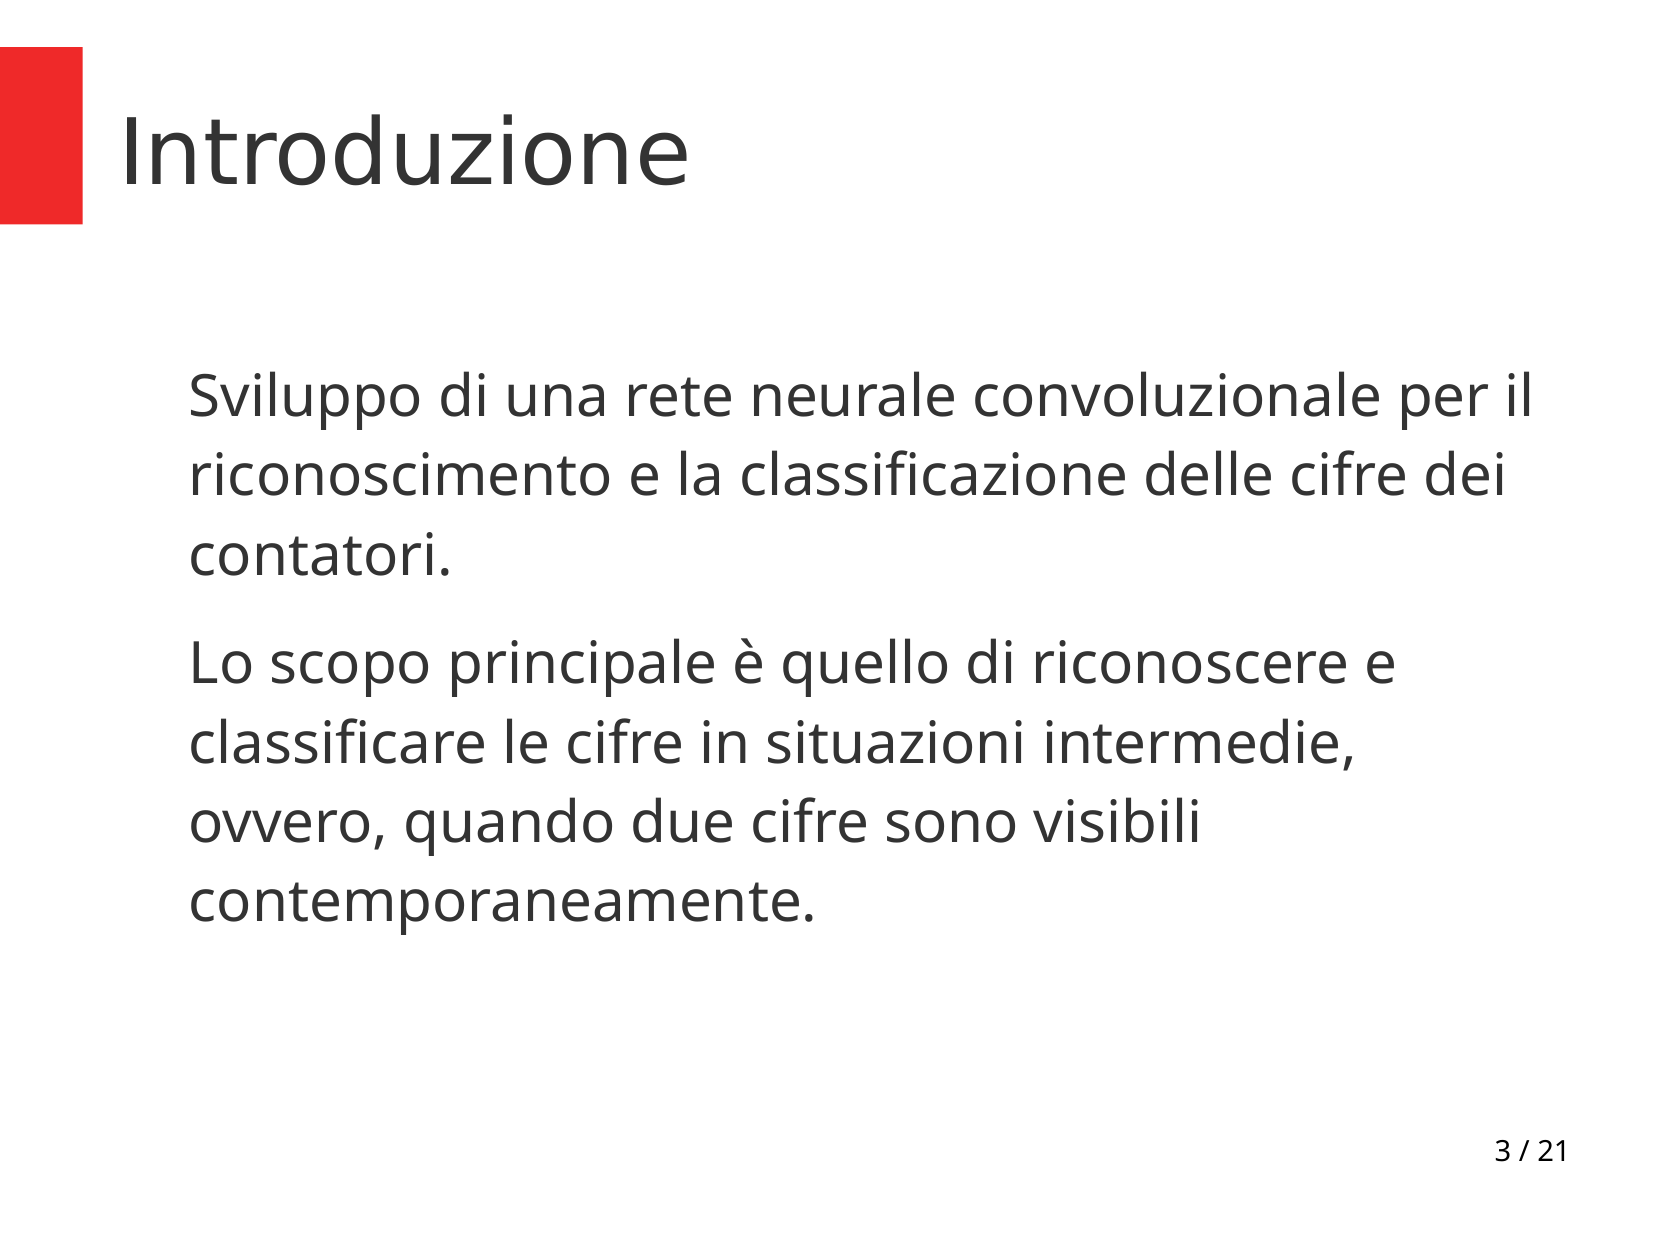

# Introduzione
Sviluppo di una rete neurale convoluzionale per il riconoscimento e la classificazione delle cifre dei contatori.
Lo scopo principale è quello di riconoscere e classificare le cifre in situazioni intermedie, ovvero, quando due cifre sono visibili contemporaneamente.
3